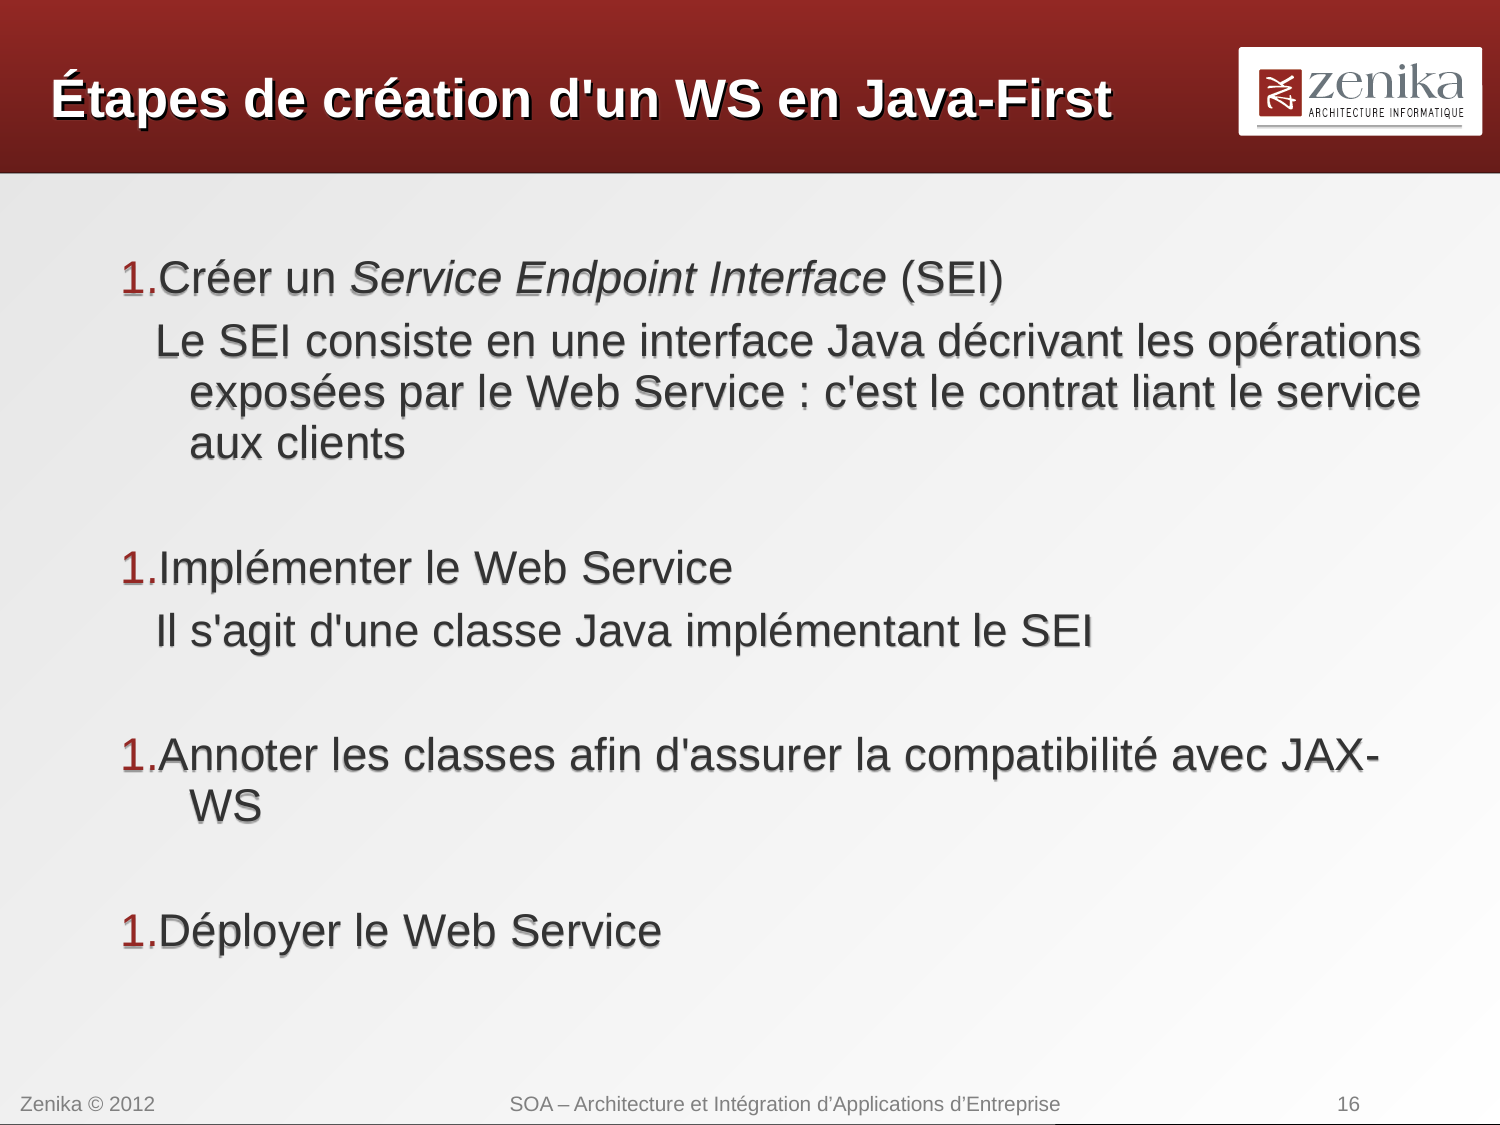

# Étapes de création d'un WS en Java-First
Créer un Service Endpoint Interface (SEI)
Le SEI consiste en une interface Java décrivant les opérations exposées par le Web Service : c'est le contrat liant le service aux clients
Implémenter le Web Service
Il s'agit d'une classe Java implémentant le SEI
Annoter les classes afin d'assurer la compatibilité avec JAX-WS
Déployer le Web Service